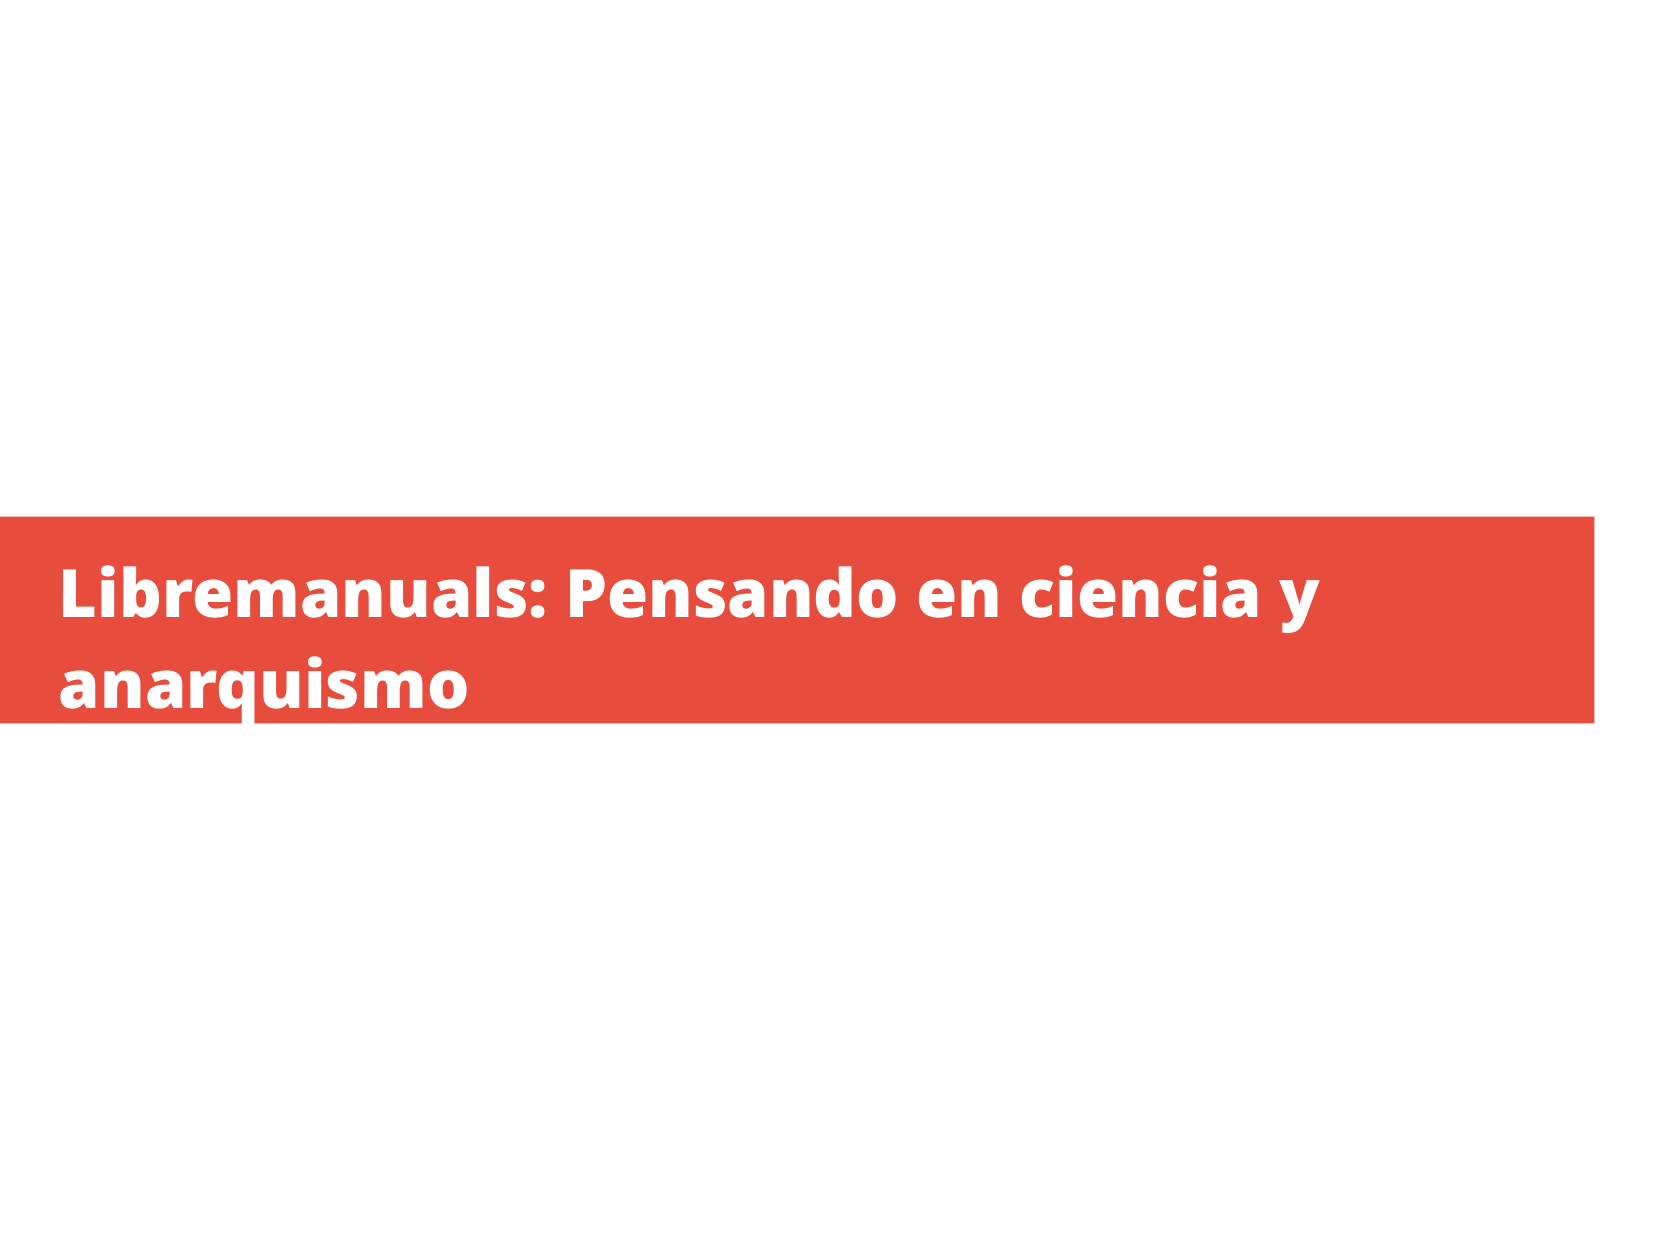

# Libremanuals: Pensando en ciencia y anarquismo